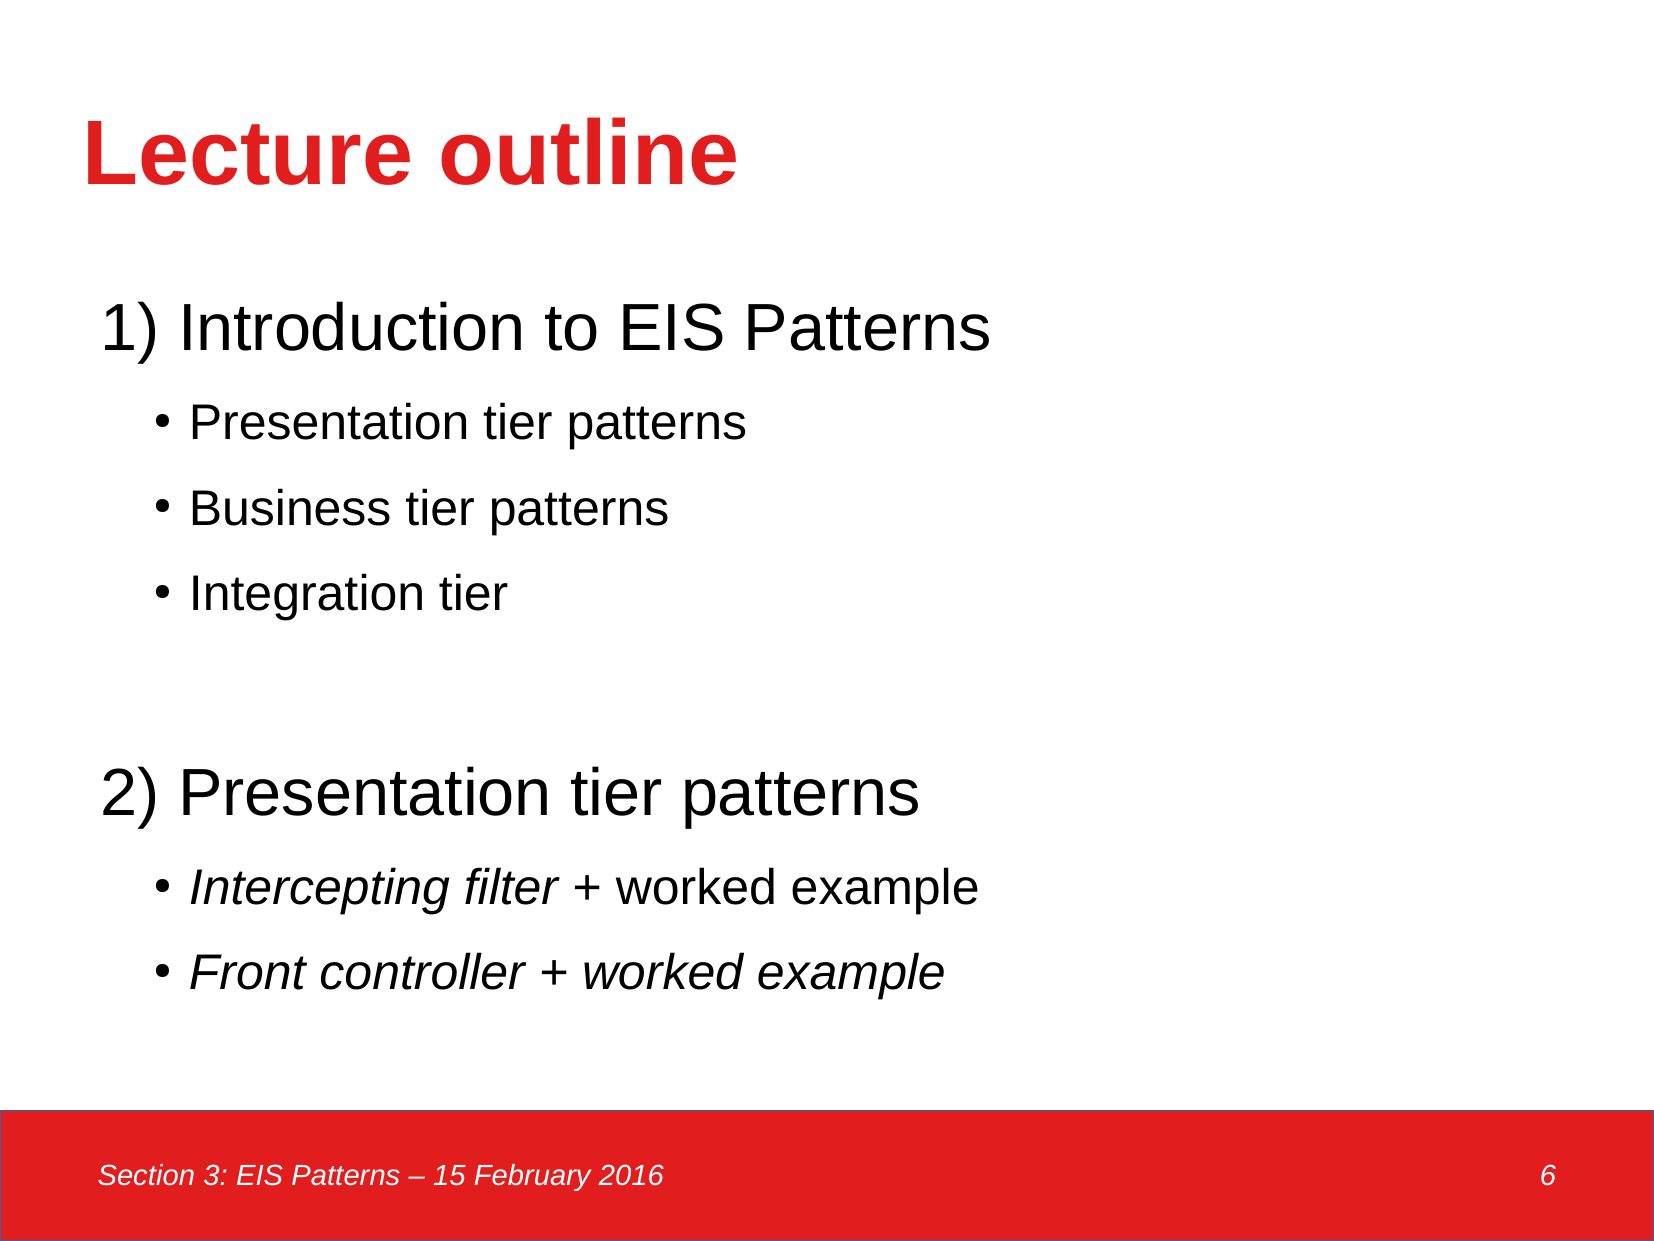

# Lecture outline
 Introduction to EIS Patterns
Presentation tier patterns
Business tier patterns
Integration tier
 Presentation tier patterns
Intercepting filter + worked example
Front controller + worked example